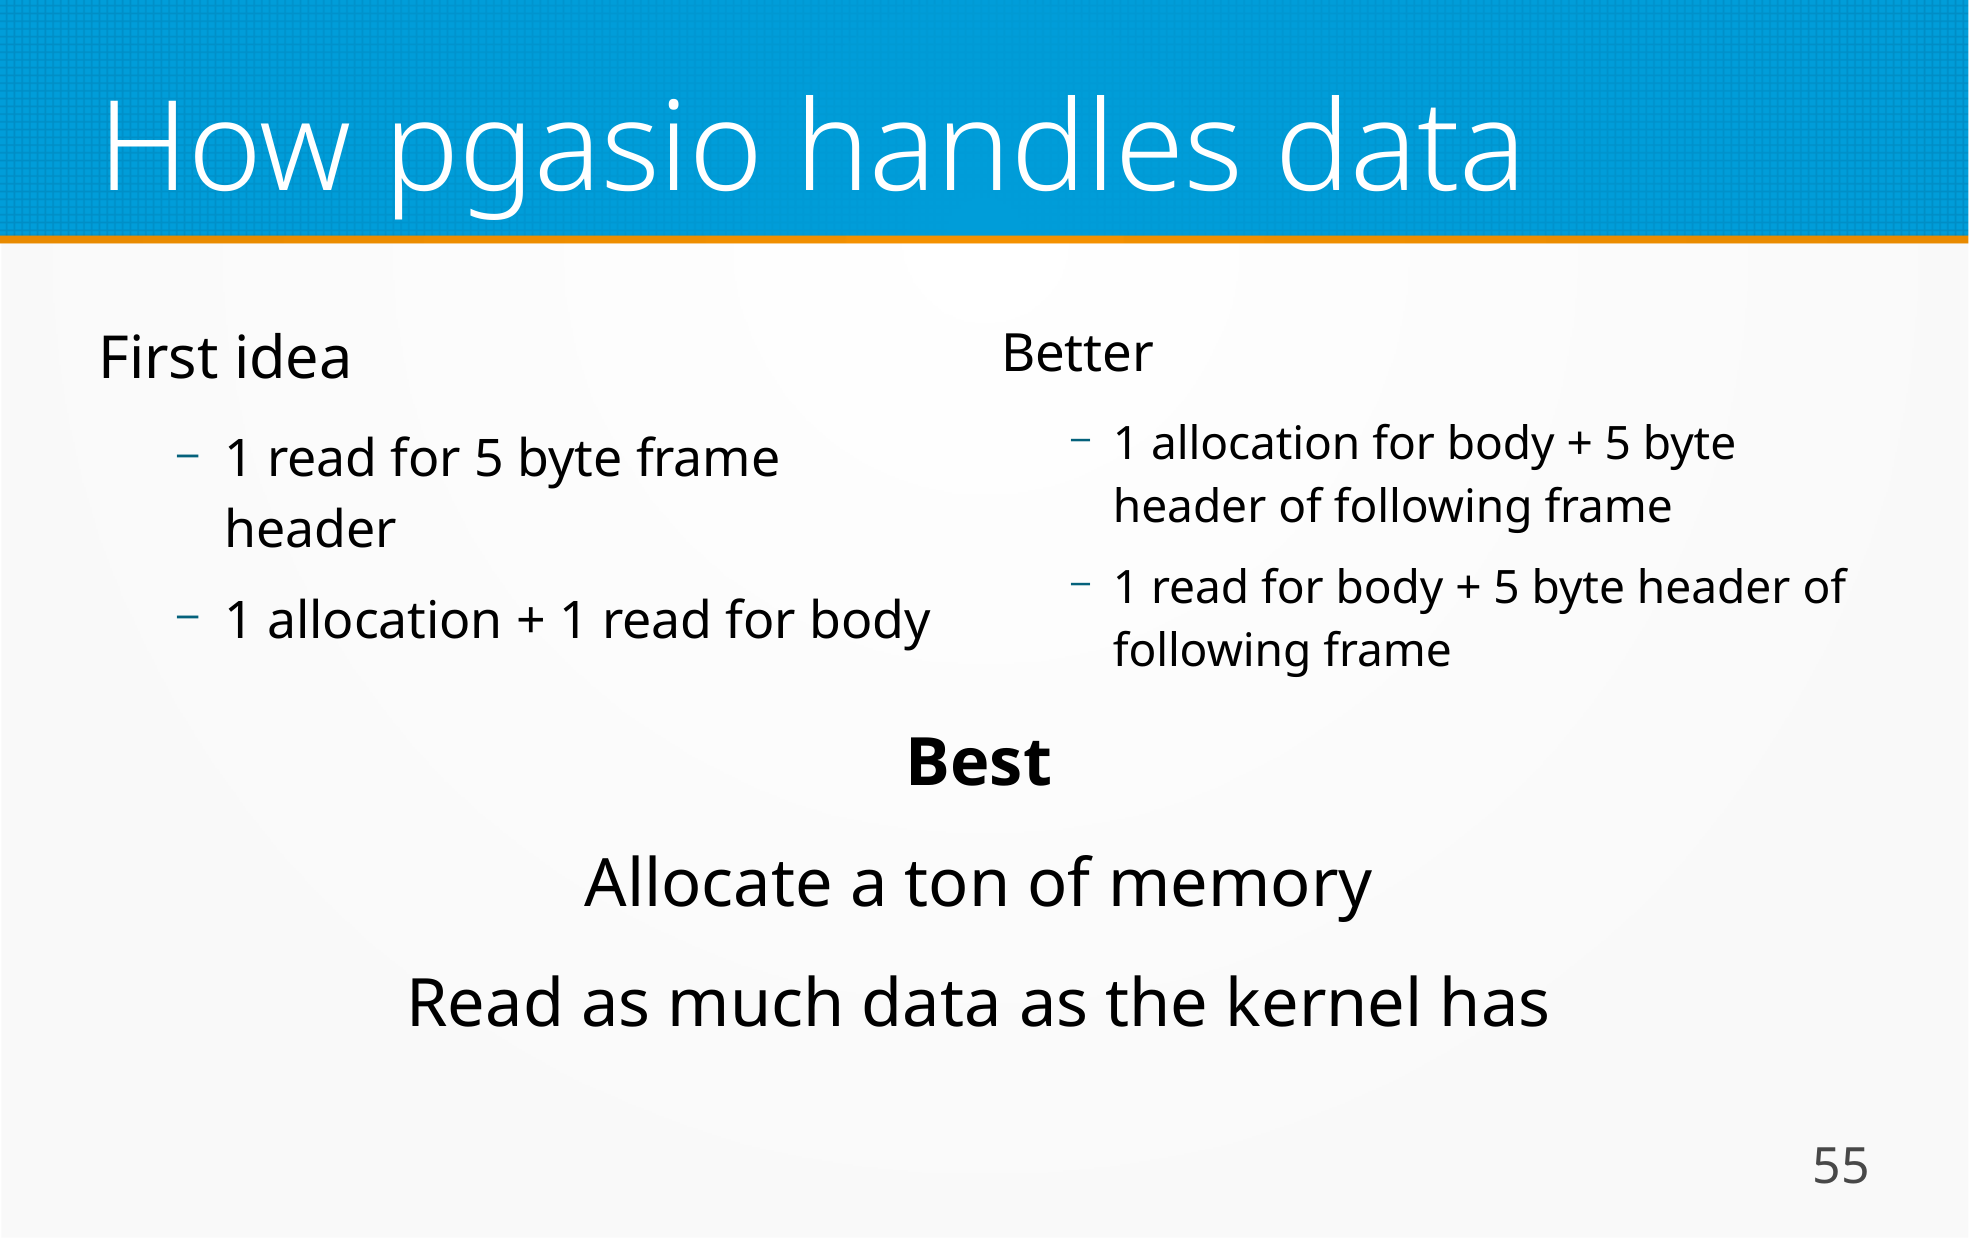

# How pgasio handles data
First idea
1 read for 5 byte frame header
1 allocation + 1 read for body
Better
1 allocation for body + 5 byte header of following frame
1 read for body + 5 byte header of following frame
Best
Allocate a ton of memory
Read as much data as the kernel has
55